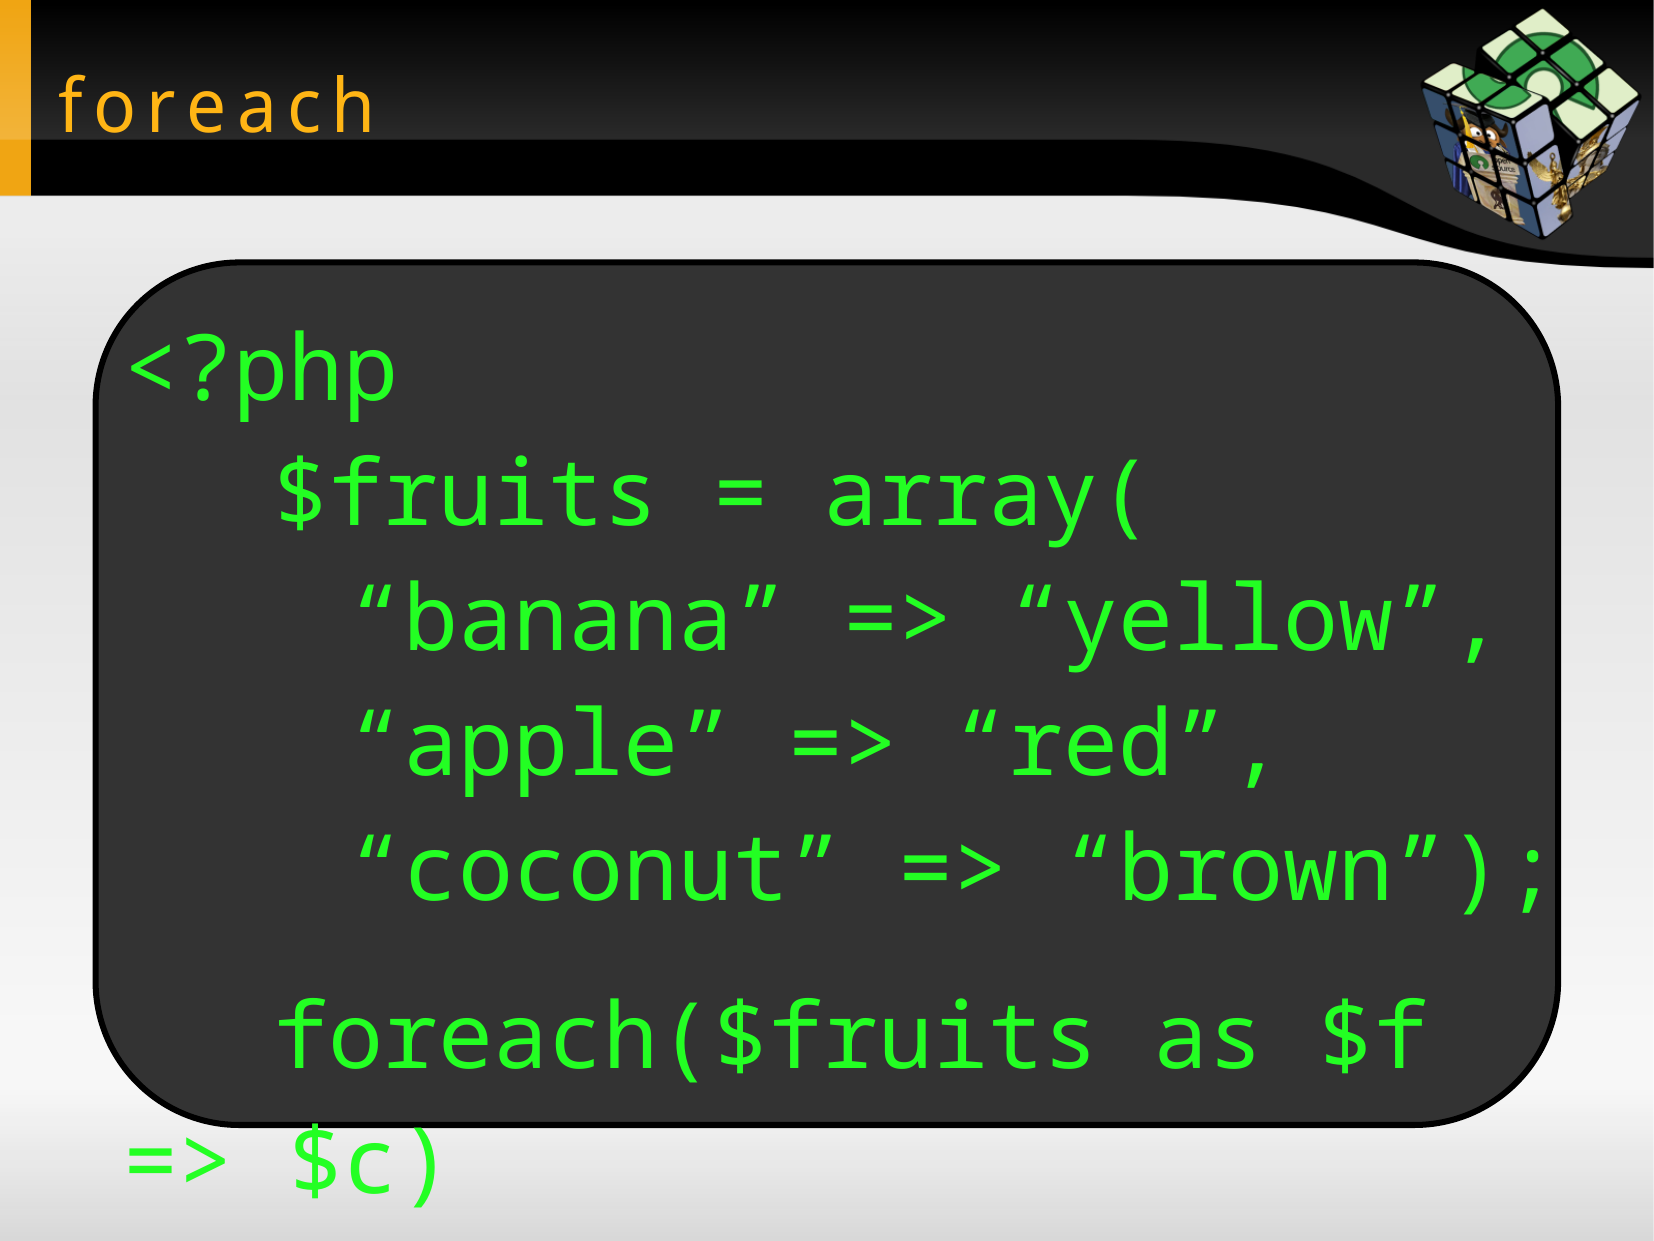

# foreach
<?php
		$fruits = array(
			“banana” => “yellow”,
			“apple” => “red”,
			“coconut” => “brown”);
		foreach($fruits as $f => $c)
			echo “Fruit $f : $c”;
?>